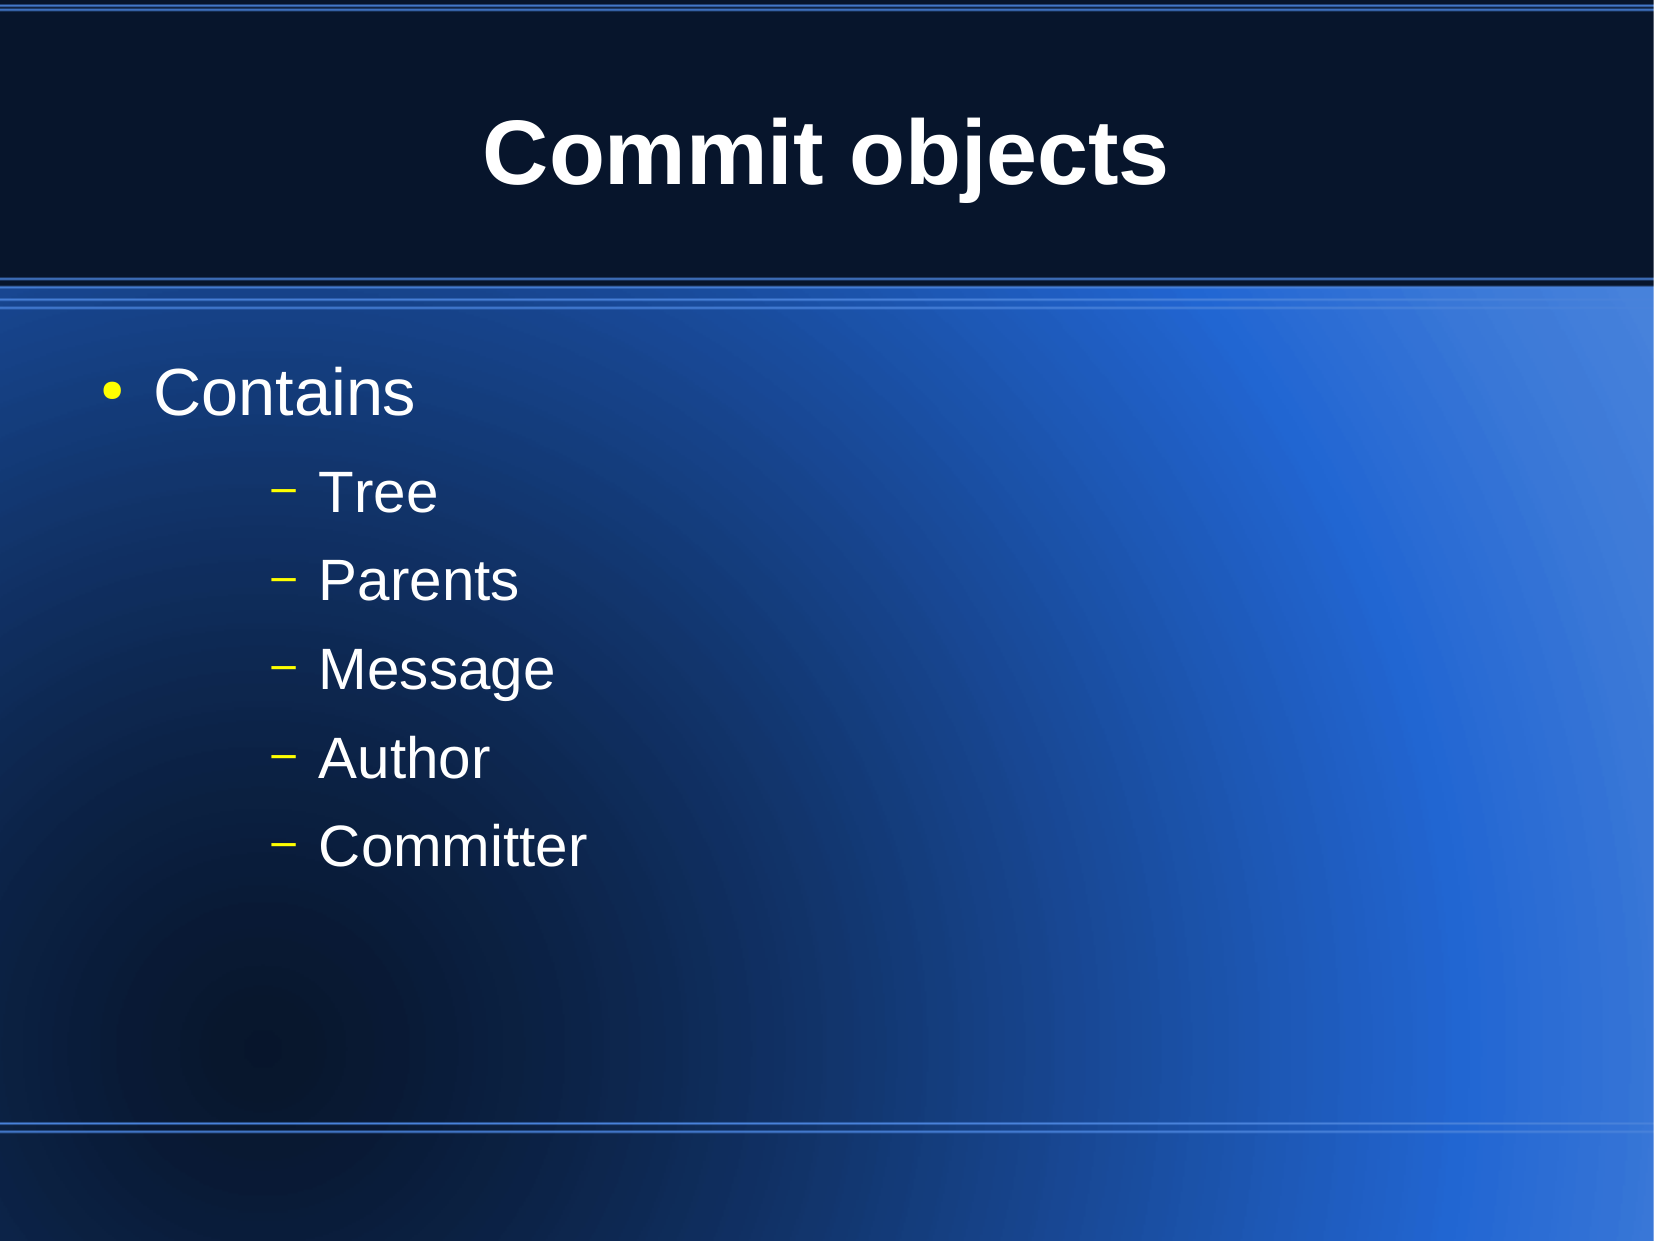

# Commit objects
Contains
Tree
Parents
Message
Author
Committer